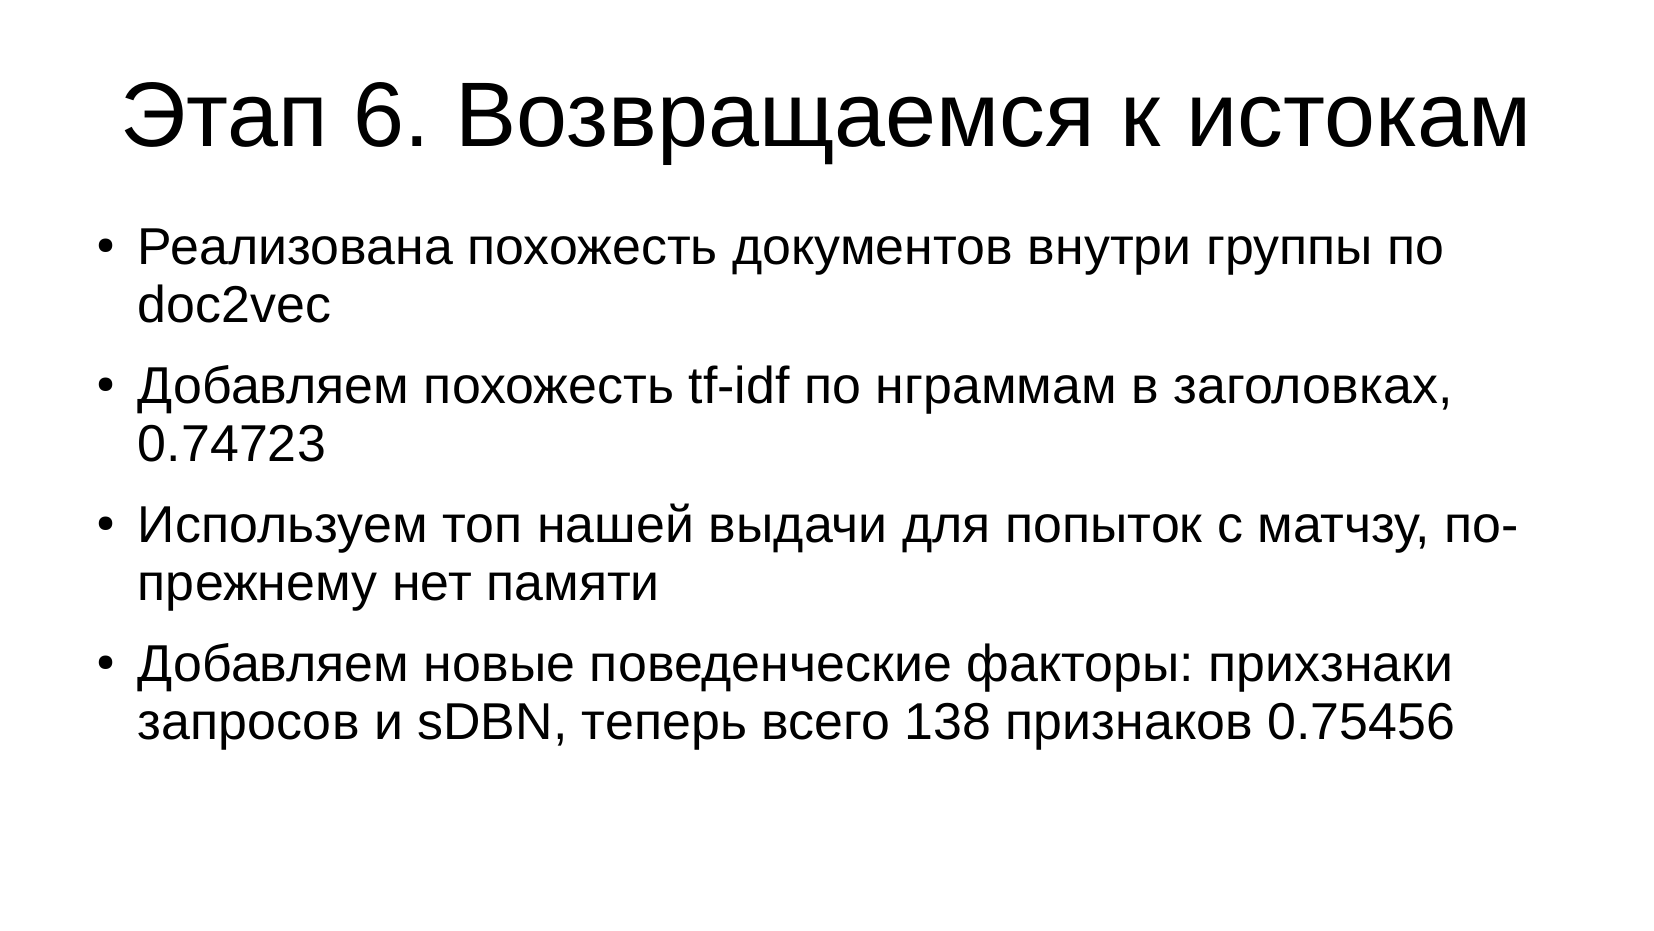

# Этап 6. Возвращаемся к истокам
Реализована похожесть документов внутри группы по doc2vec
Добавляем похожесть tf-idf по нграммам в заголовках, 0.74723
Используем топ нашей выдачи для попыток с матчзу, по-прежнему нет памяти
Добавляем новые поведенческие факторы: прихзнаки запросов и sDBN, теперь всего 138 признаков 0.75456